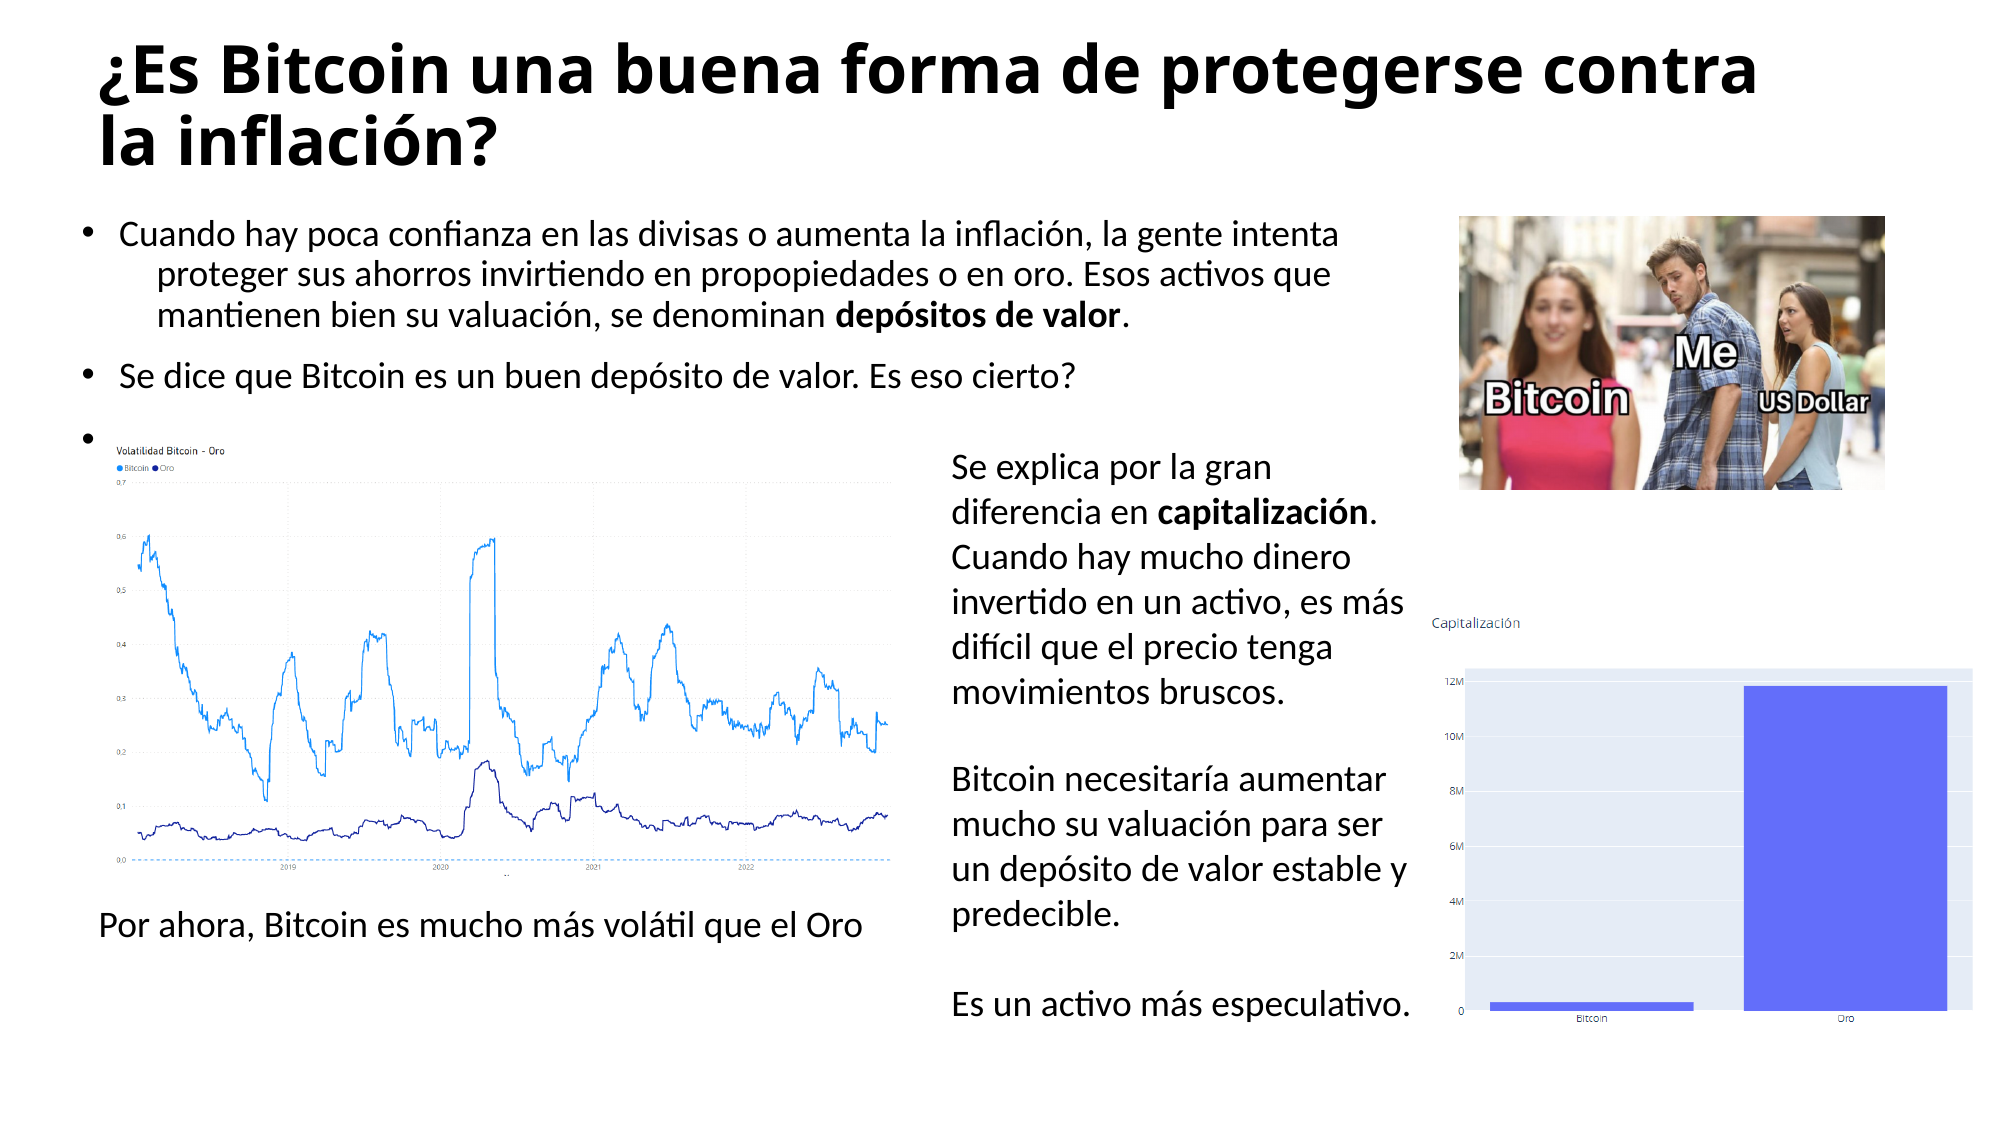

# ¿Es Bitcoin una buena forma de protegerse contra la inflación?
Cuando hay poca confianza en las divisas o aumenta la inflación, la gente intenta proteger sus ahorros invirtiendo en propopiedades o en oro. Esos activos que mantienen bien su valuación, se denominan depósitos de valor.
Se dice que Bitcoin es un buen depósito de valor. Es eso cierto?
Se explica por la gran diferencia en capitalización. Cuando hay mucho dinero invertido en un activo, es más difícil que el precio tenga movimientos bruscos.
Bitcoin necesitaría aumentar mucho su valuación para ser un depósito de valor estable y predecible.
Es un activo más especulativo.
Por ahora, Bitcoin es mucho más volátil que el Oro